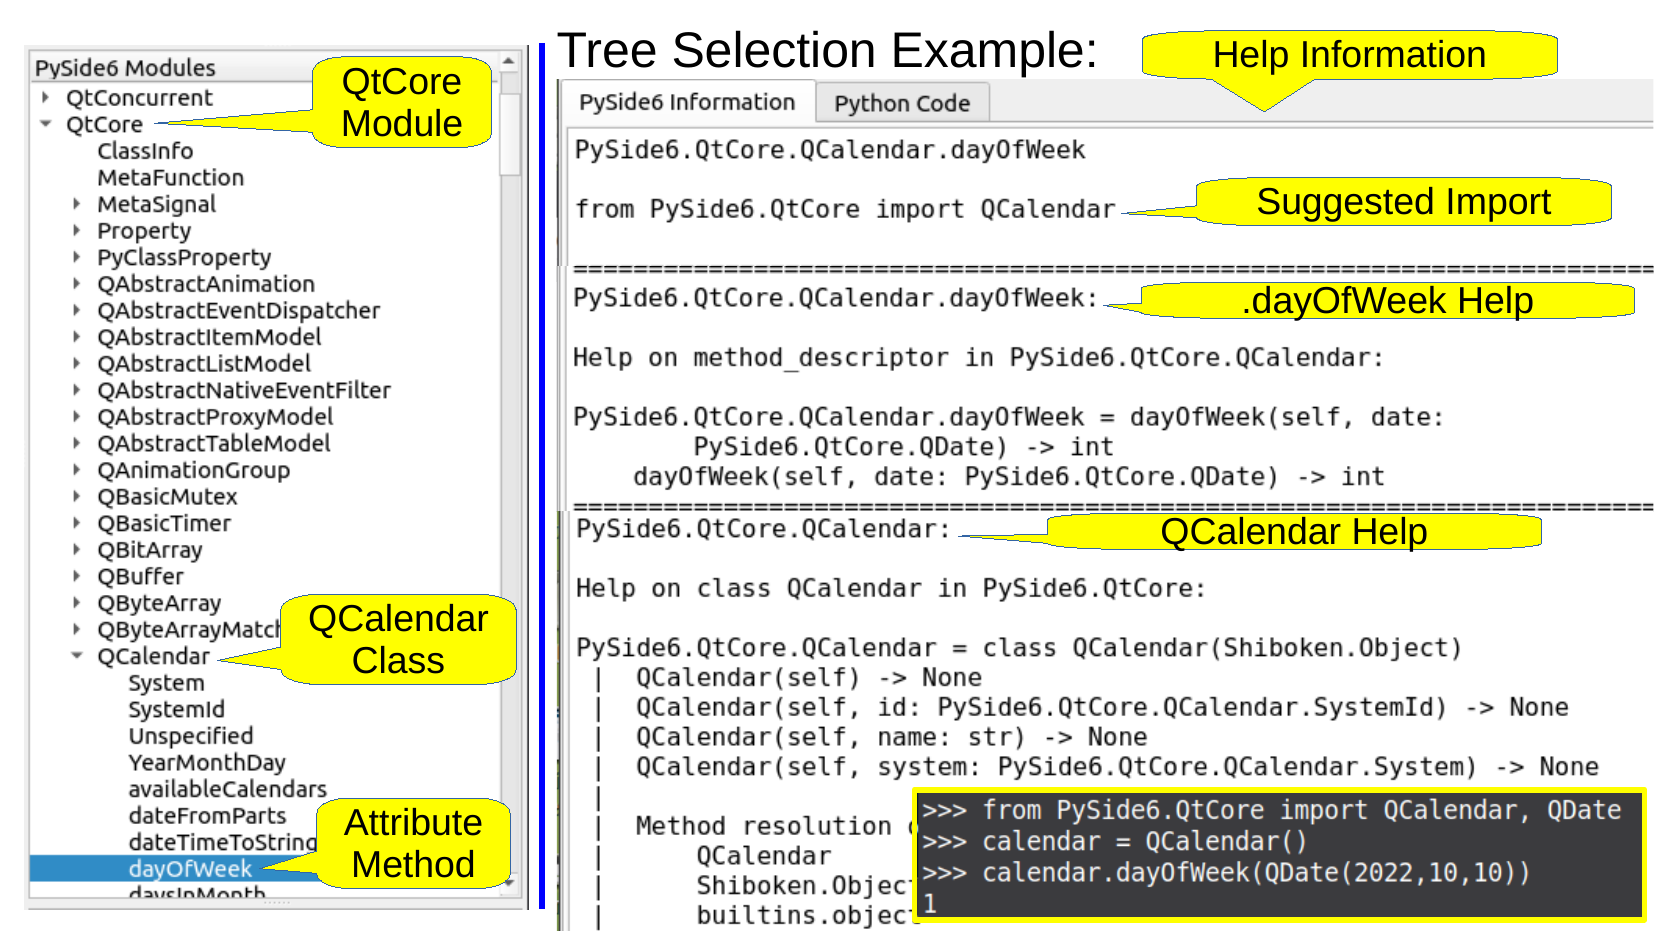

Tree Selection Example:
Help Information
QtCore
Module
Suggested Import
.dayOfWeek Help
QCalendar Help
QCalendar
Class
Attribute
Method